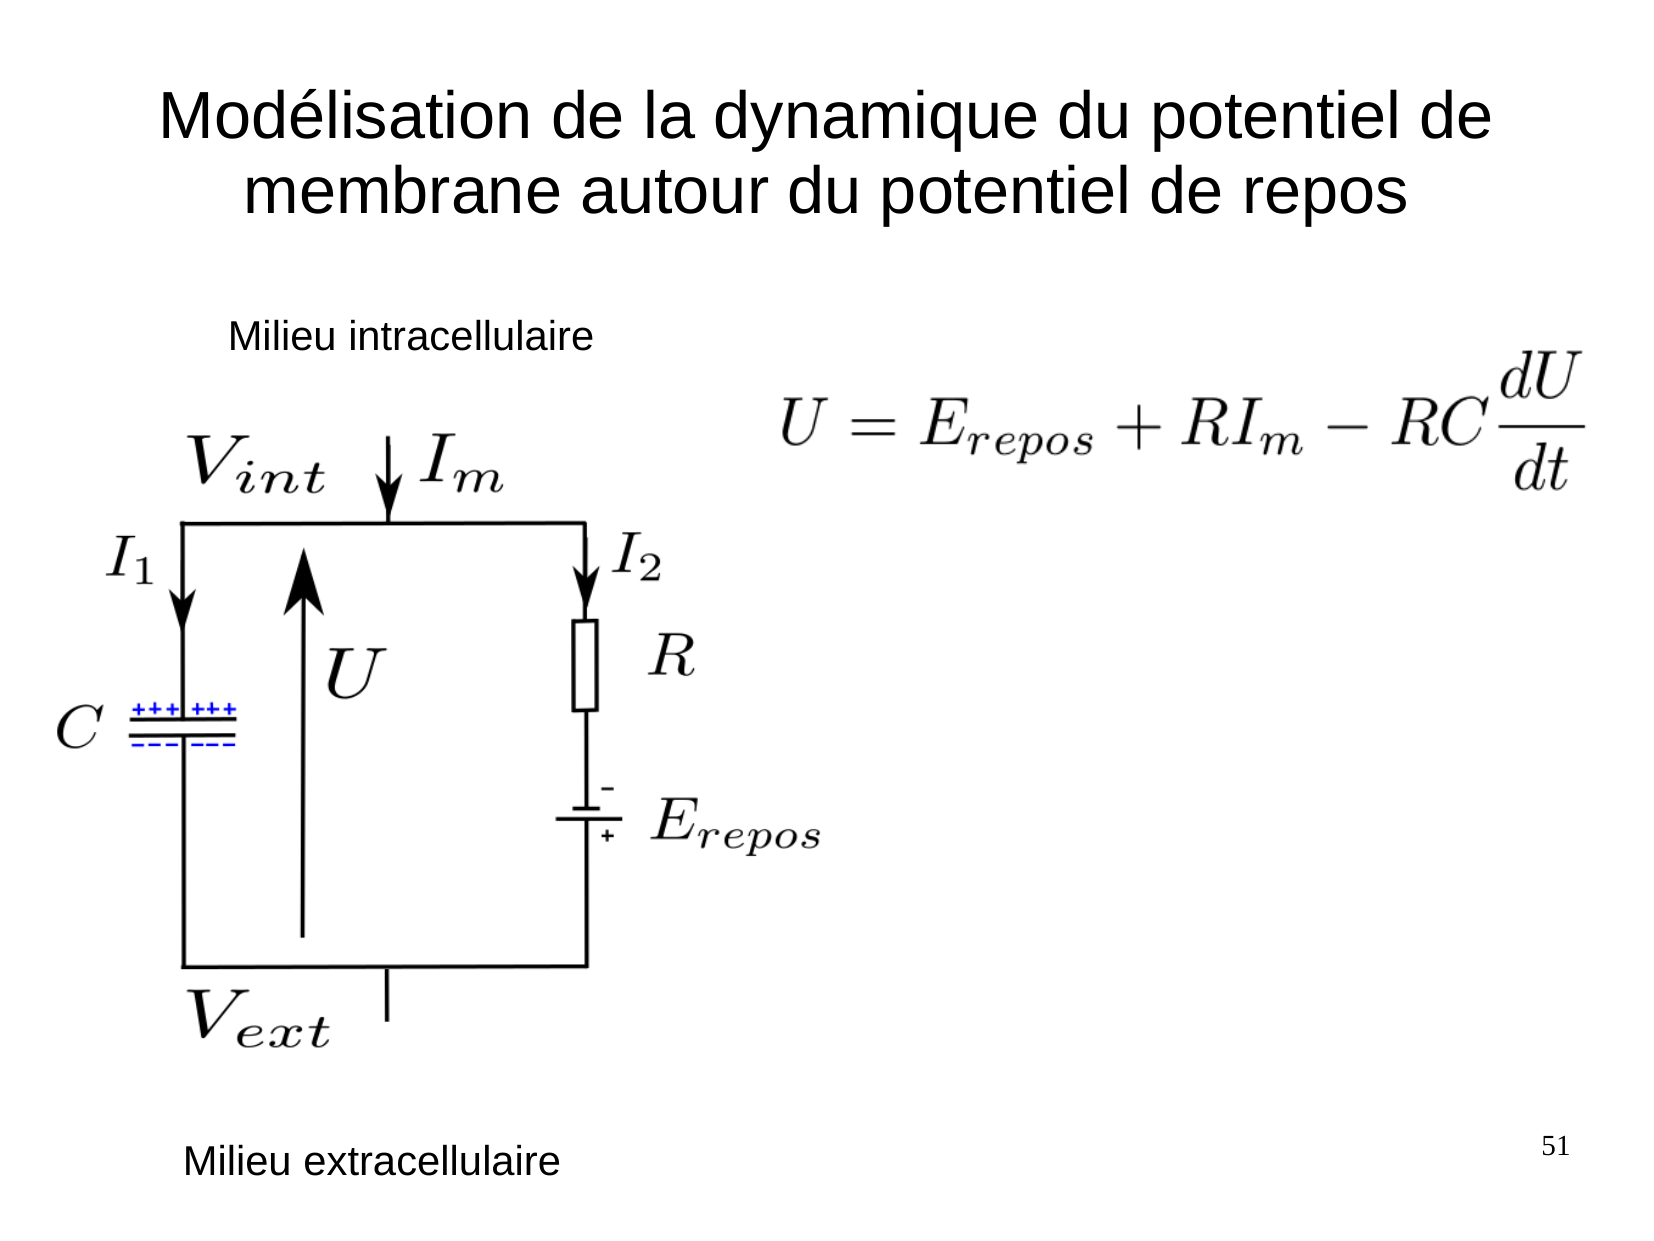

# Modélisation de la dynamique du potentiel de membrane autour du potentiel de repos
Milieu intracellulaire
Milieu extracellulaire
51